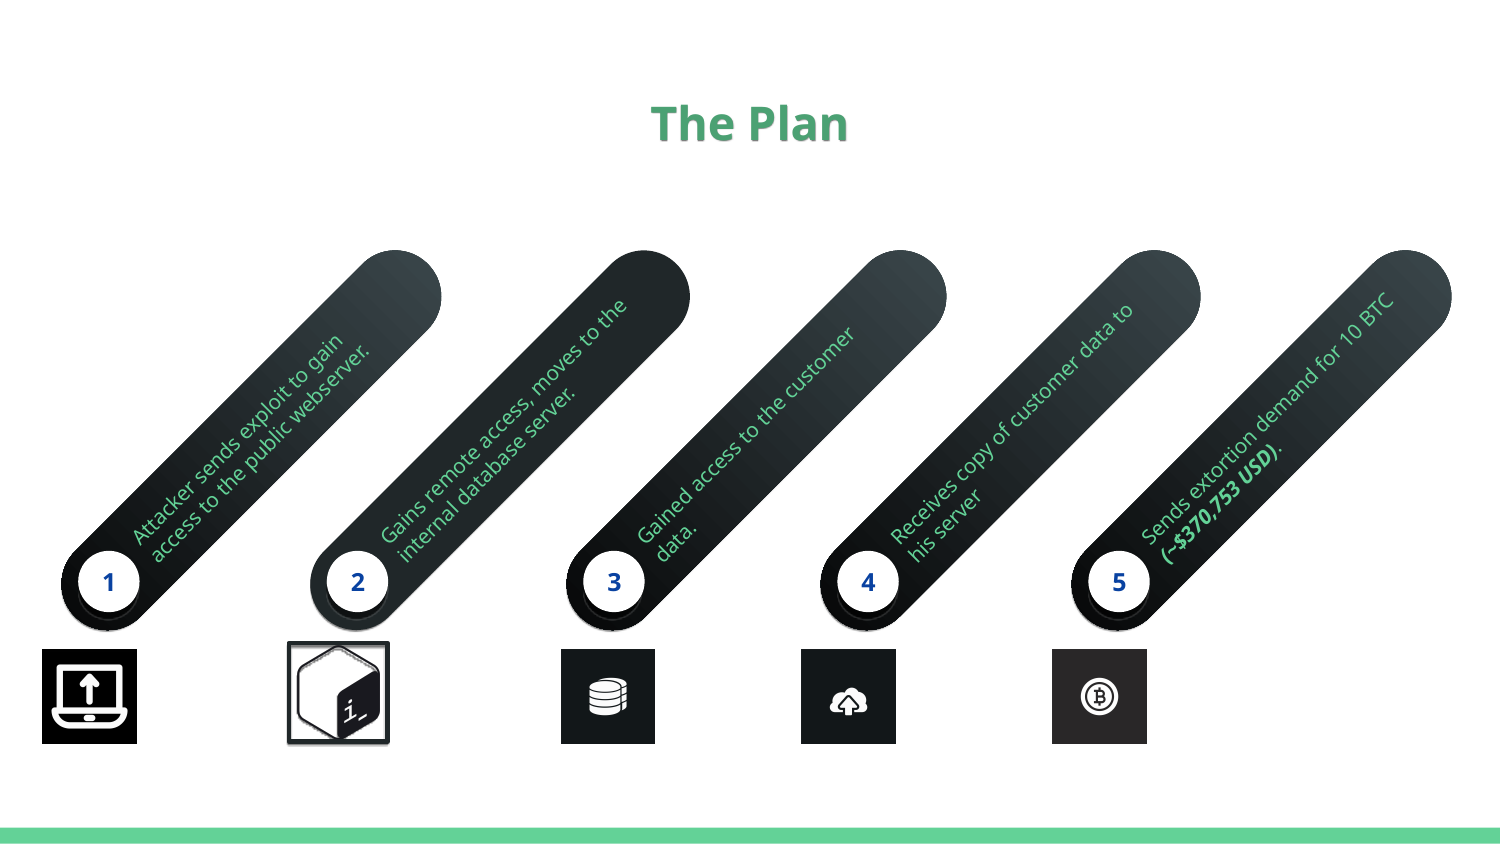

# The Plan
Attacker sends exploit to gain access to the public webserver.
1
Gains remote access, moves to the internal database server.
2
Gained access to the customer data.
3
Receives copy of customer data to his server
4
Sends extortion demand for 10 BTC (~$370,753 USD).
5